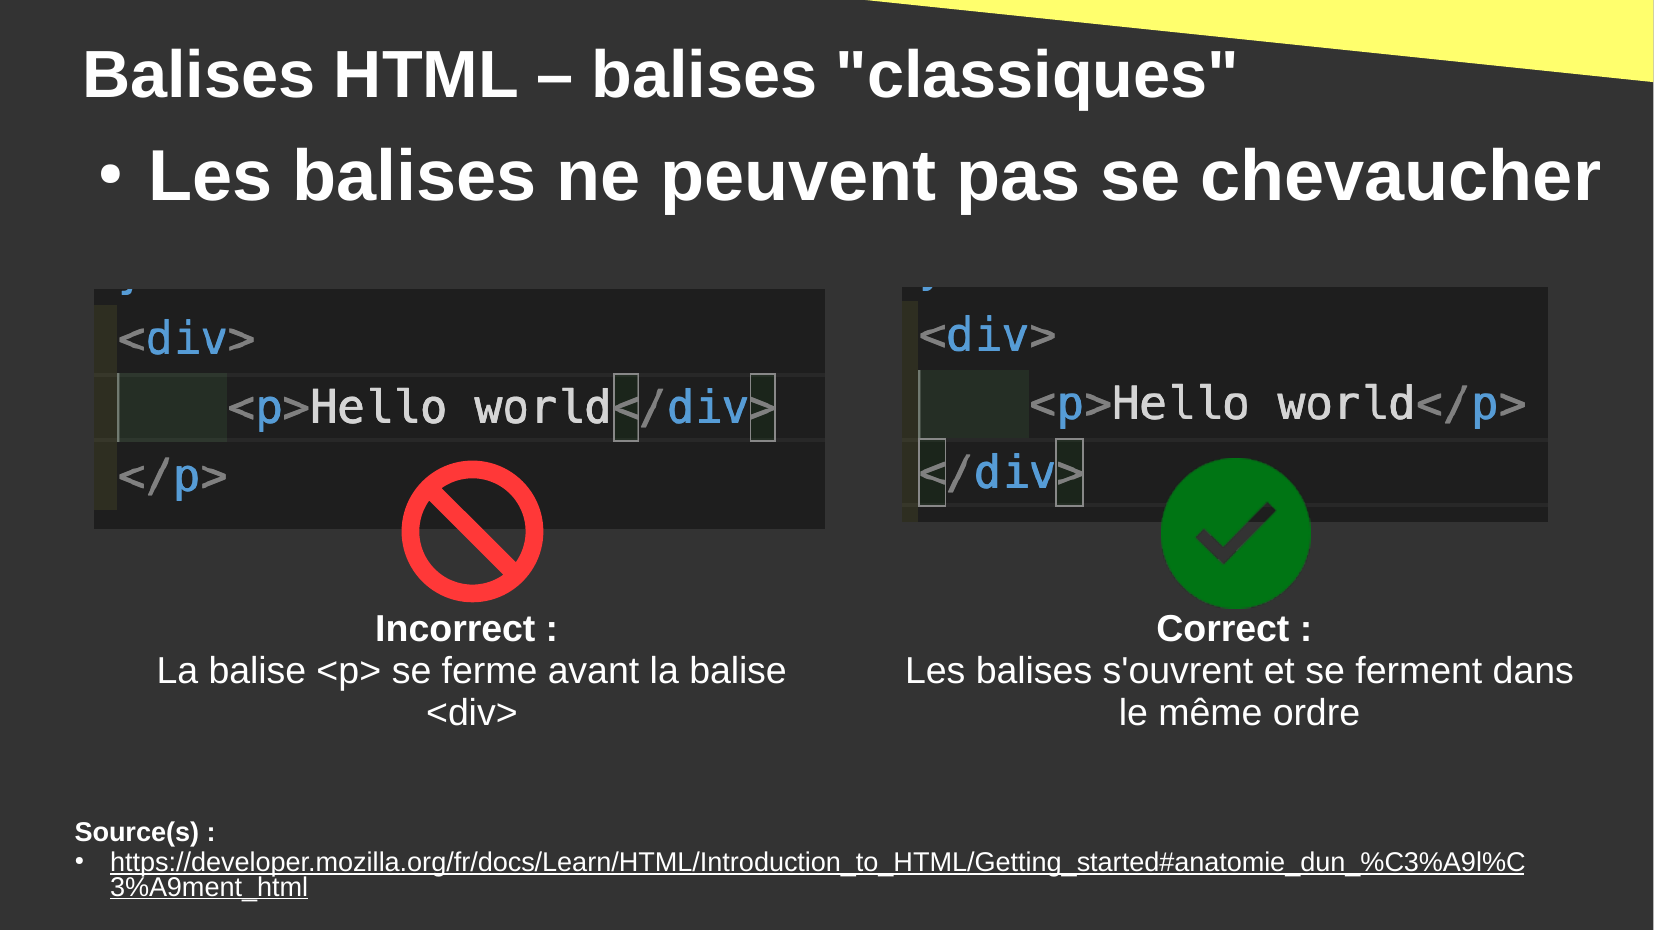

# Balises HTML – balises "classiques"
Les balises ne peuvent pas se chevaucher
Incorrect :
La balise <p> se ferme avant la balise <div>
Correct :
Les balises s'ouvrent et se ferment dans le même ordre
Source(s) :
https://developer.mozilla.org/fr/docs/Learn/HTML/Introduction_to_HTML/Getting_started#anatomie_dun_%C3%A9l%C3%A9ment_html